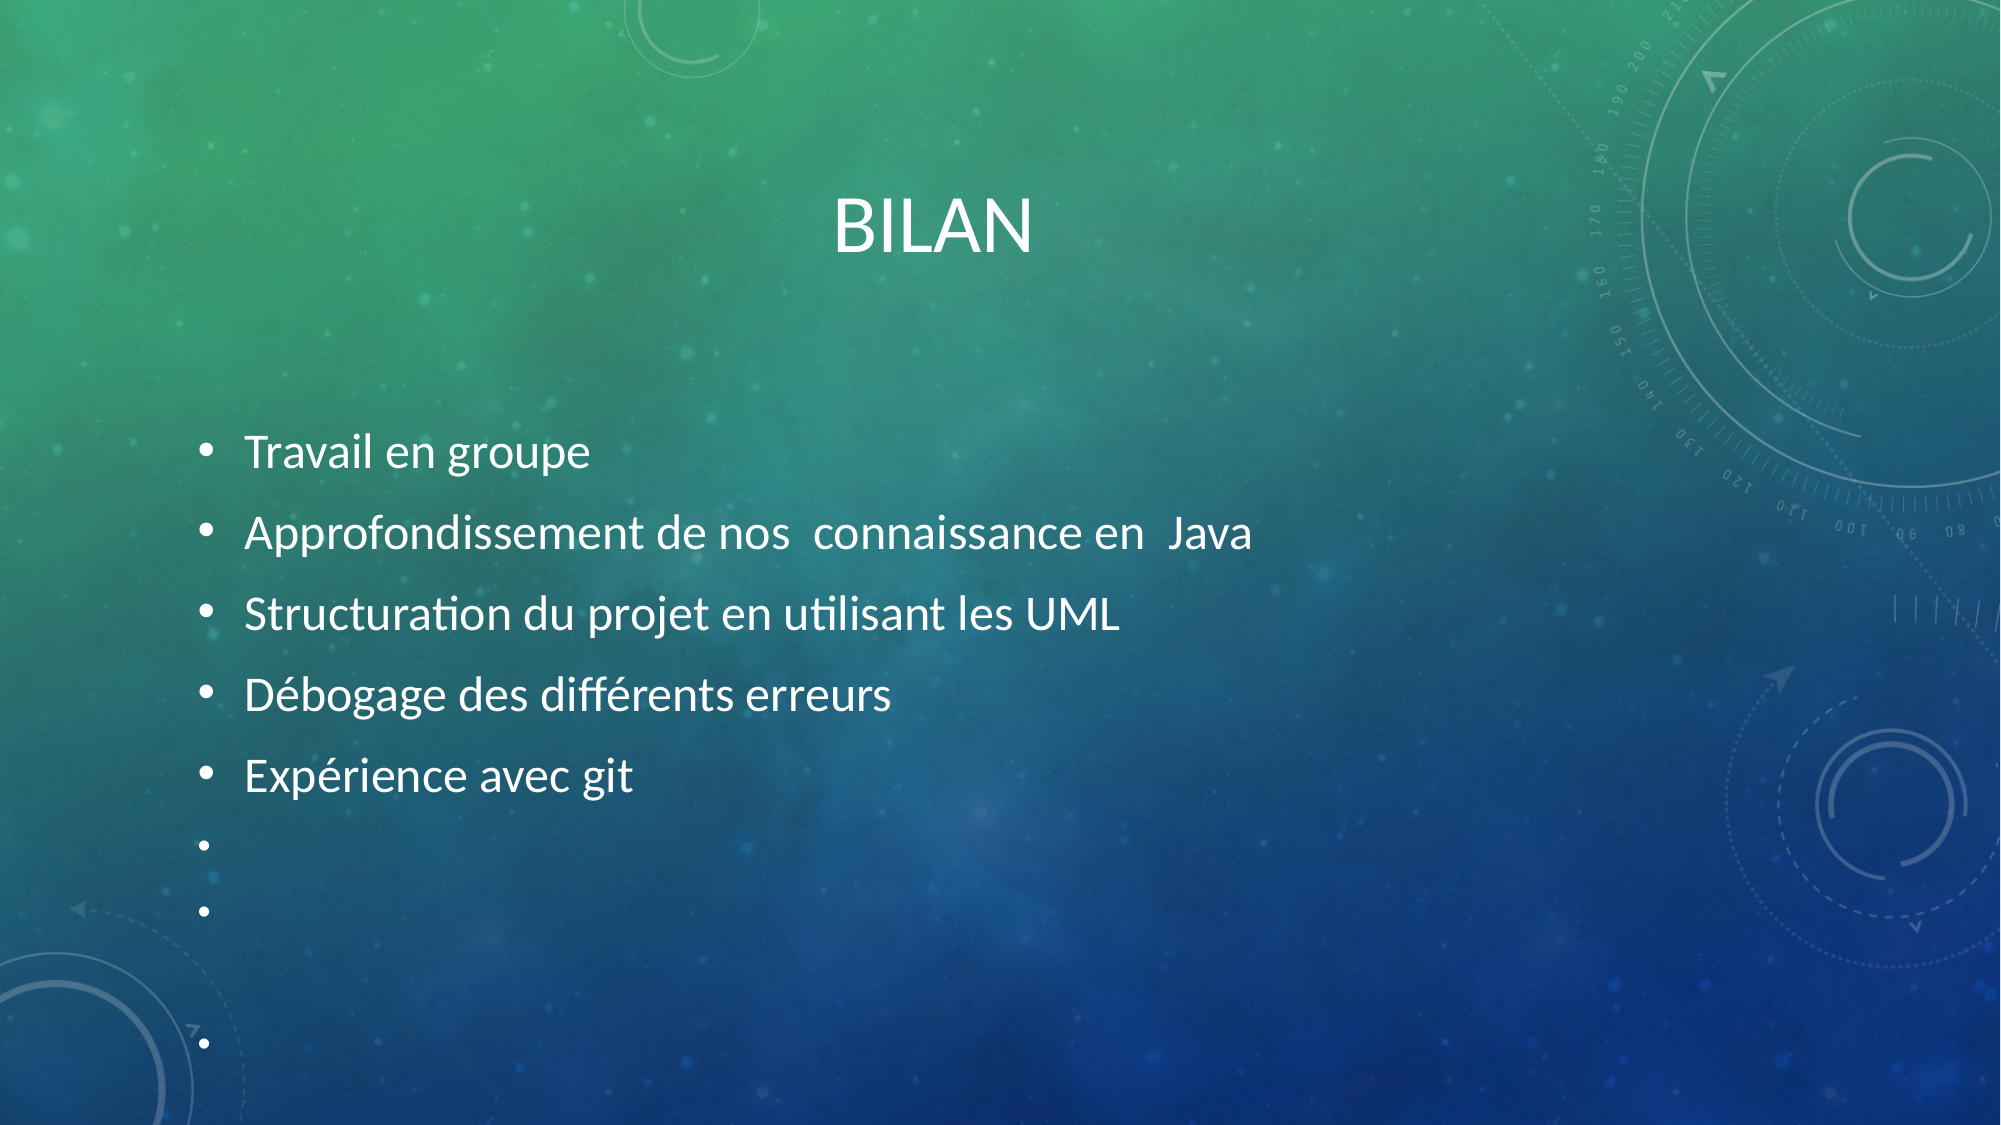

# BILAN
Travail en groupe
Approfondissement de nos  connaissance en  Java
Structuration du projet en utilisant les UML
Débogage des différents erreurs
Expérience avec git